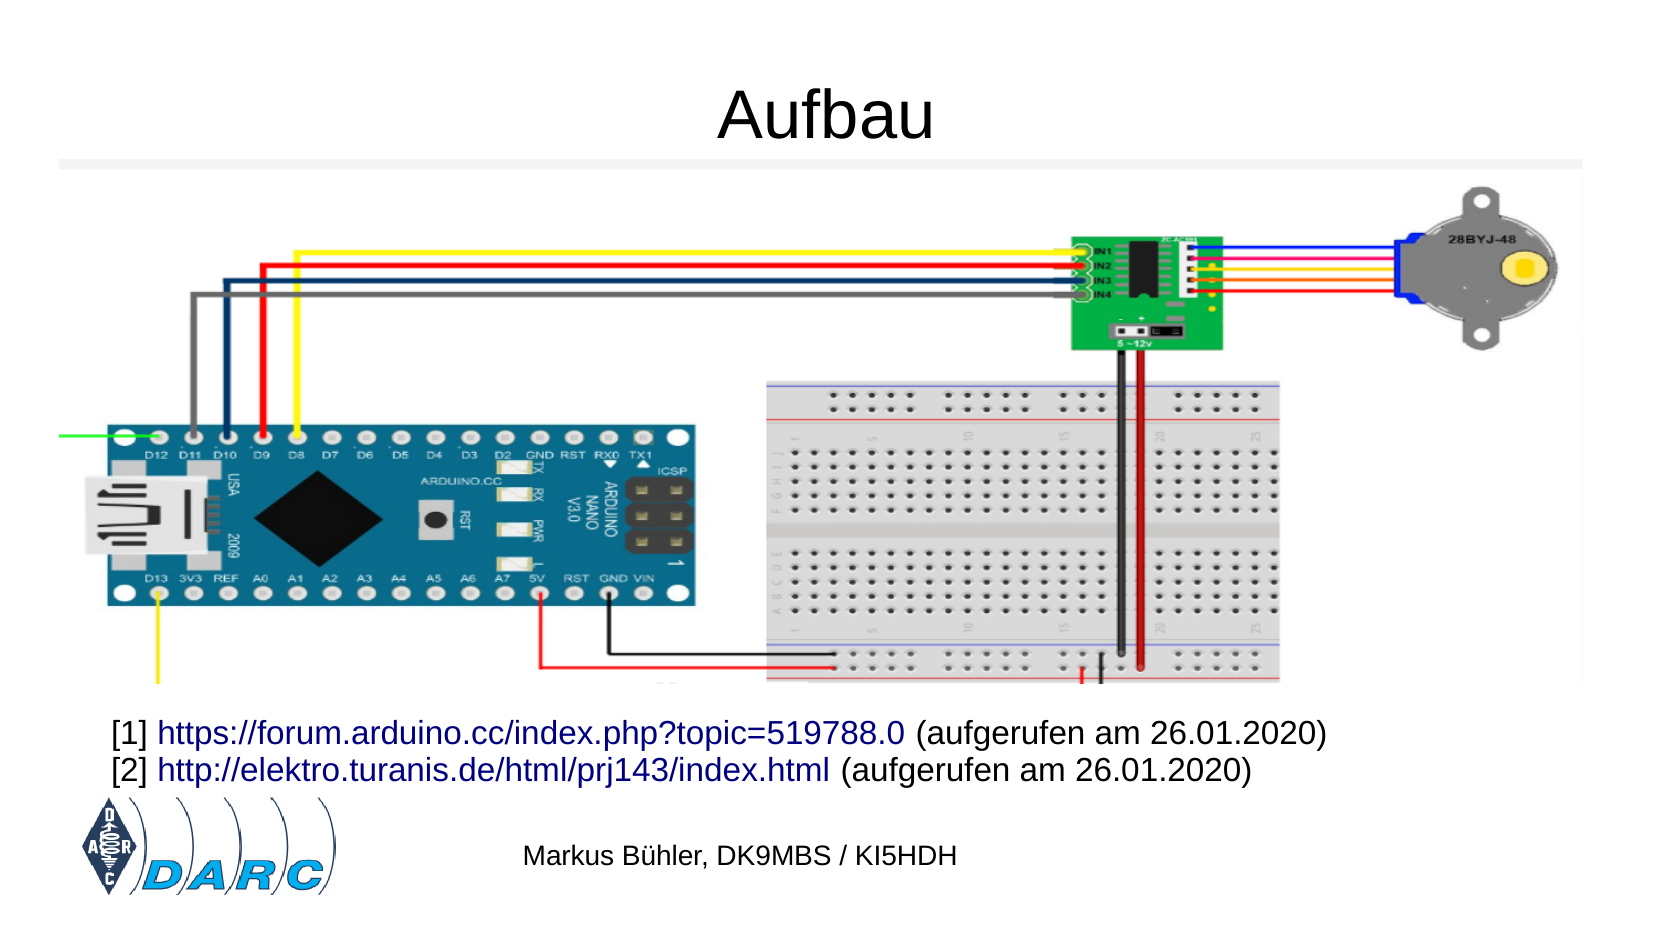

# Aufbau
[1] https://forum.arduino.cc/index.php?topic=519788.0 (aufgerufen am 26.01.2020)
[2] http://elektro.turanis.de/html/prj143/index.html (aufgerufen am 26.01.2020)
Markus Bühler, DK9MBS / KI5HDH